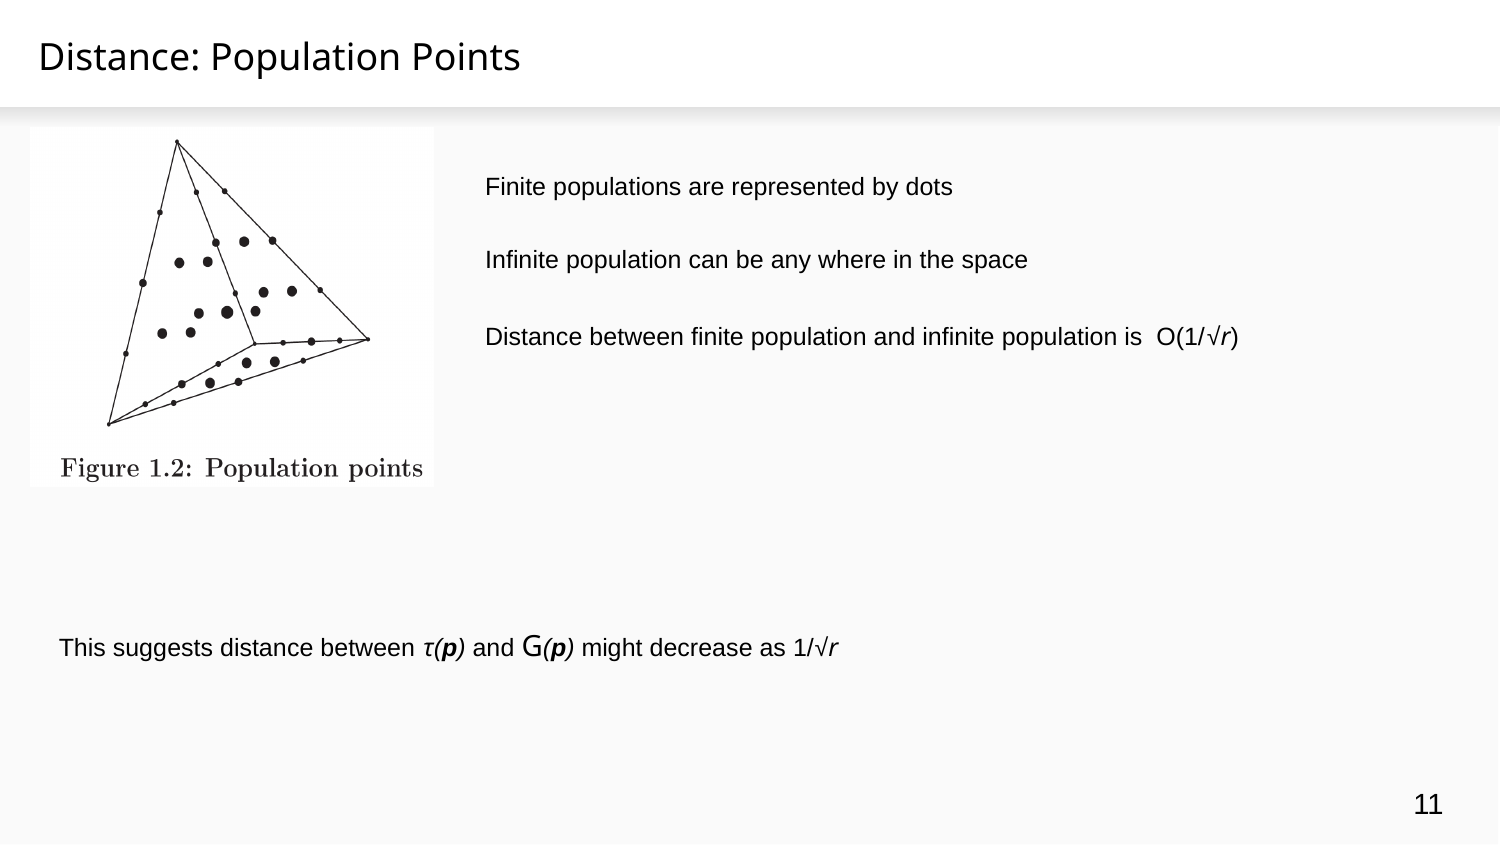

# Distance: Population Points
Finite populations are represented by dots
Infinite population can be any where in the space
Distance between finite population and infinite population is O(1/√r)
This suggests distance between τ(p) and G(p) might decrease as 1/√r
11